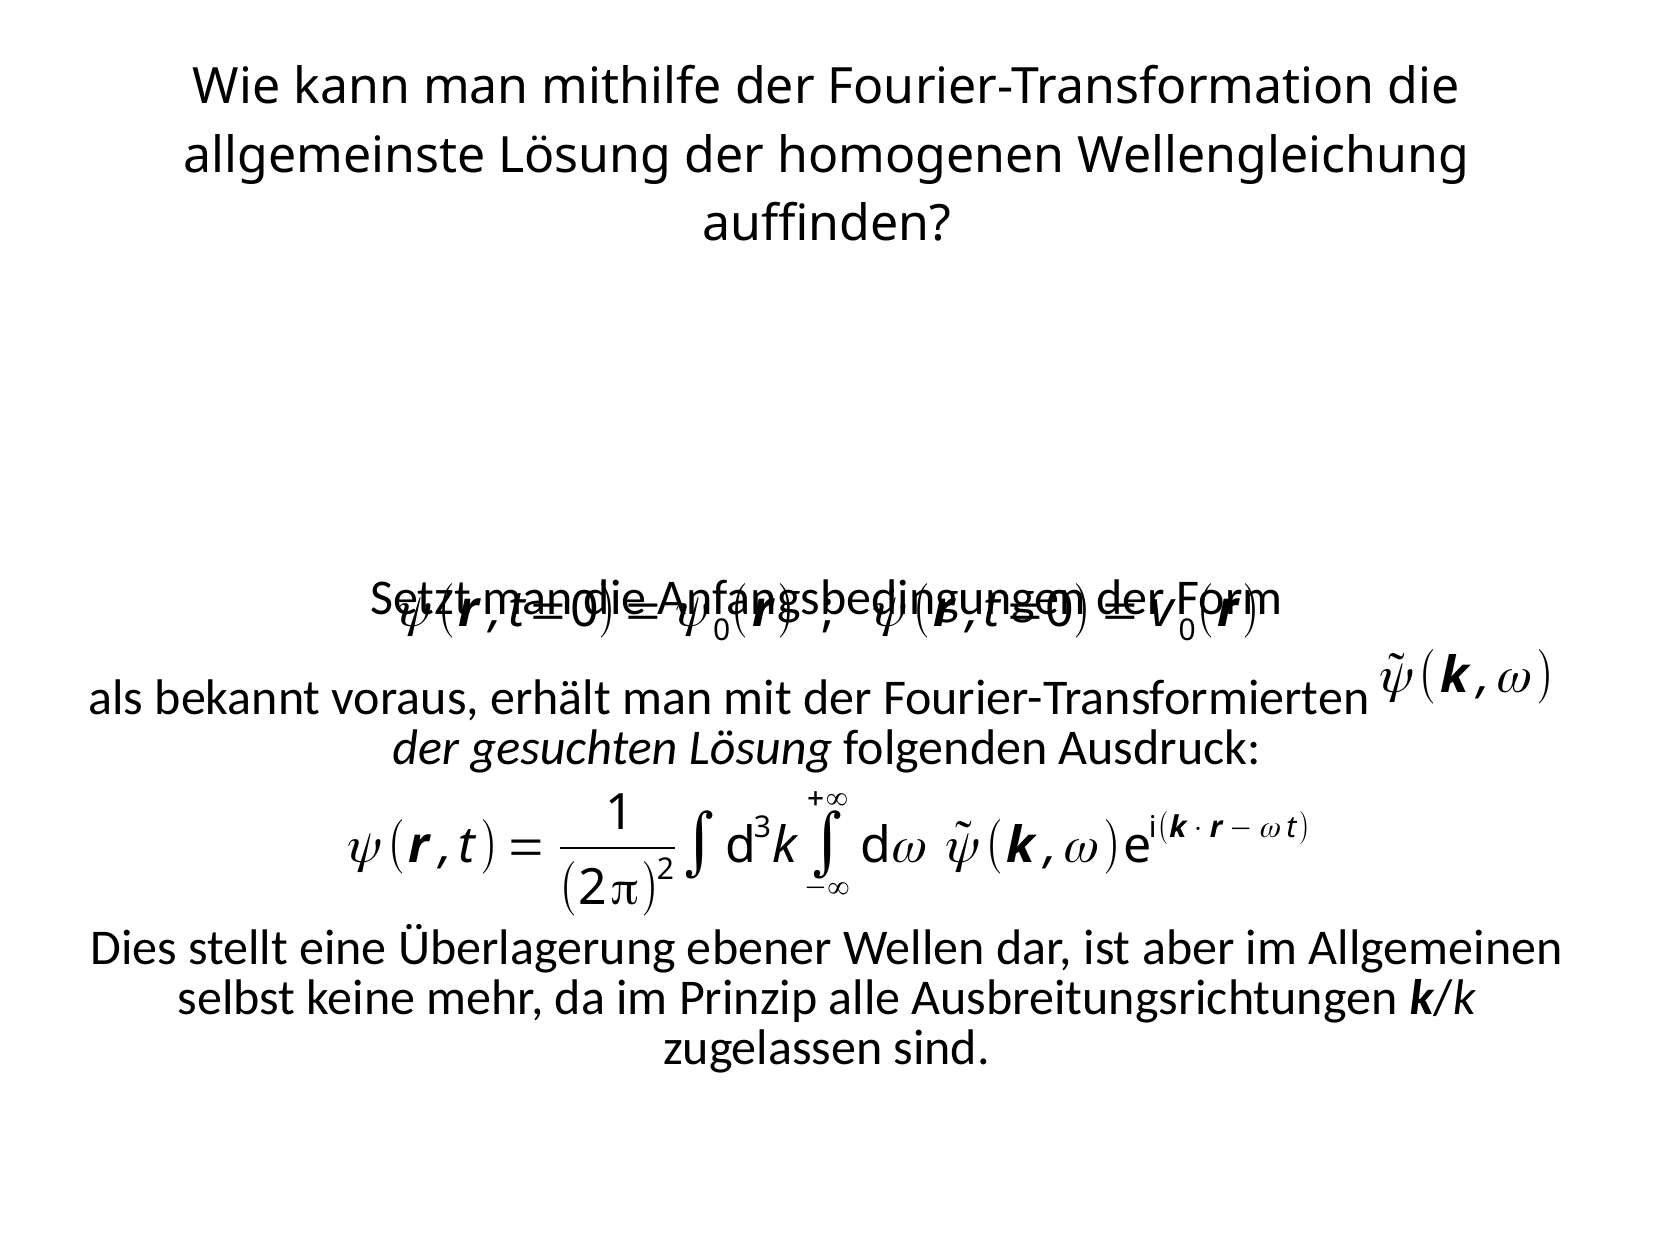

# Wie kann man mithilfe der Fourier-Transformation die allgemeinste Lösung der homogenen Wellengleichung auffinden?
Setzt man die Anfangsbedingungen der Form
als bekannt voraus, erhält man mit der Fourier-Transformierten
der gesuchten Lösung folgenden Ausdruck:
Dies stellt eine Überlagerung ebener Wellen dar, ist aber im Allgemeinen selbst keine mehr, da im Prinzip alle Ausbreitungsrichtungen k/k zugelassen sind.